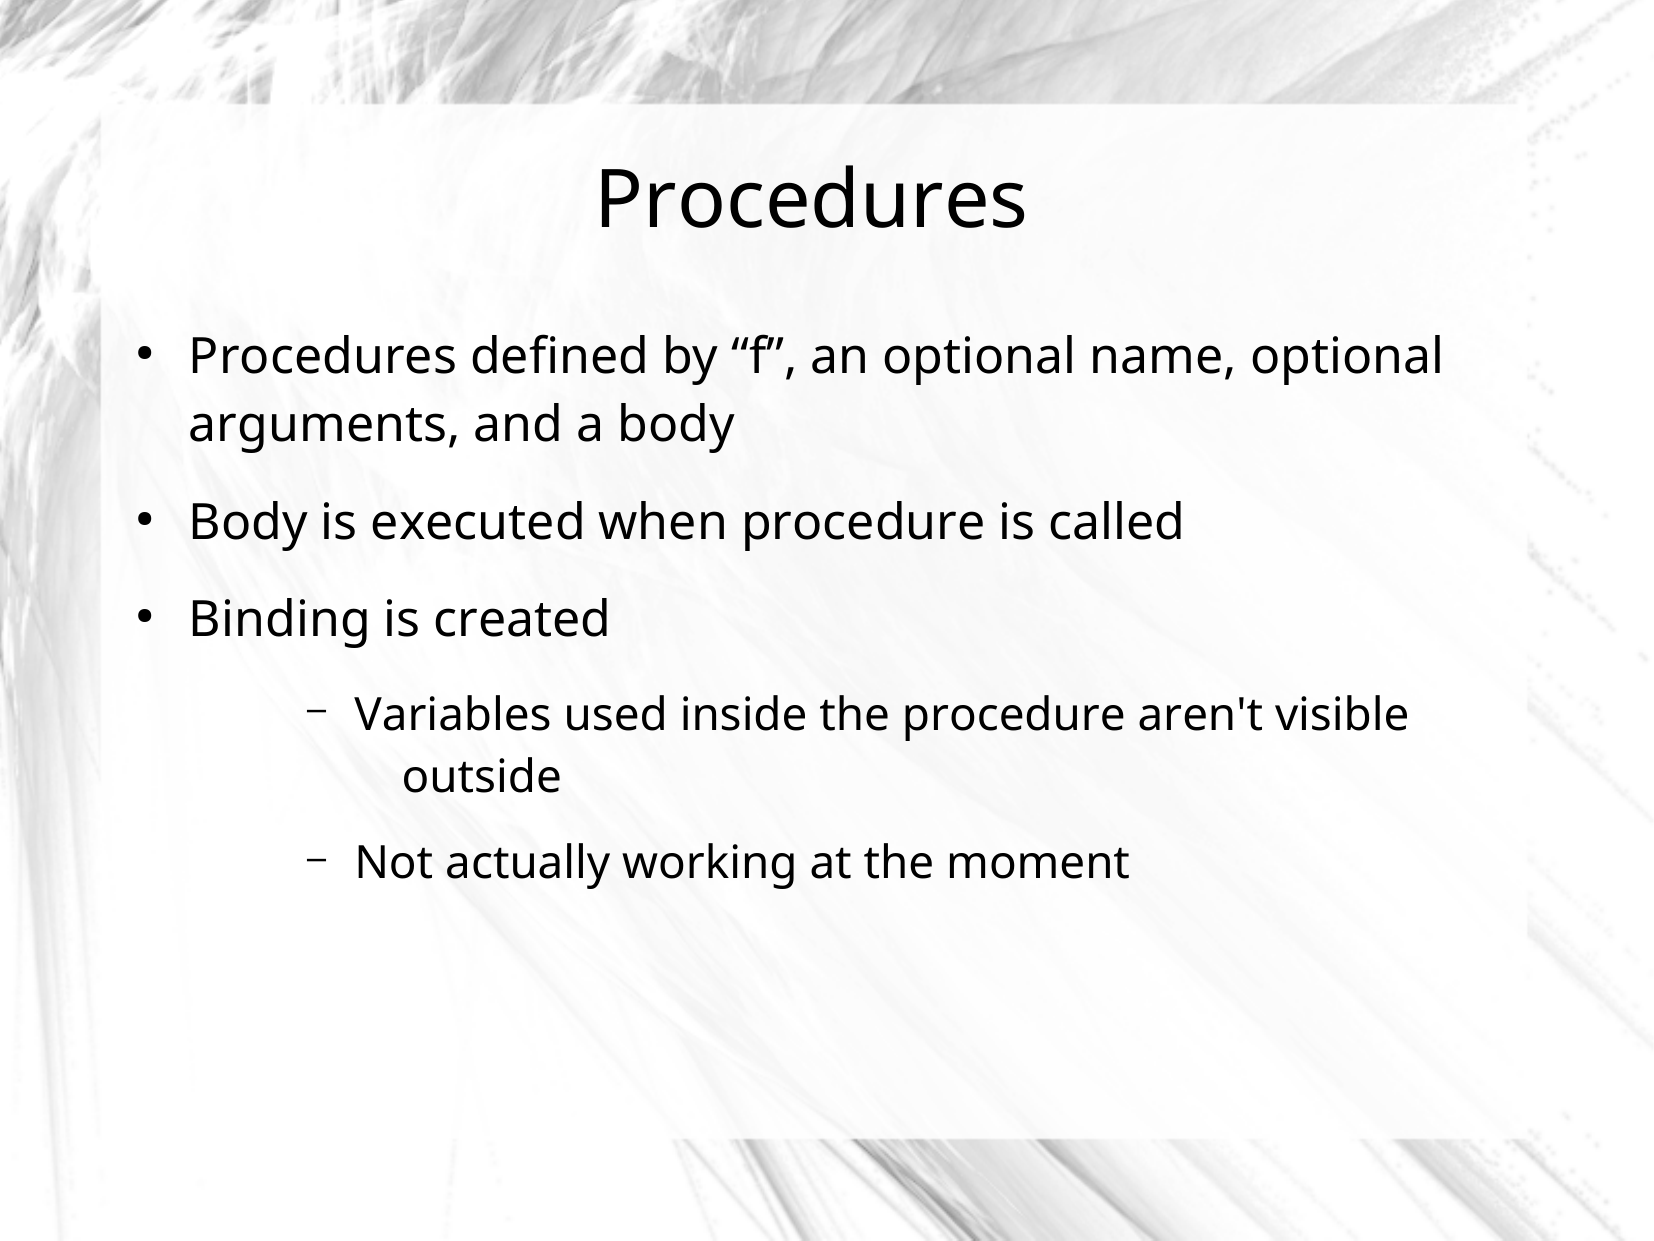

# Procedures
Procedures defined by “f”, an optional name, optional arguments, and a body
Body is executed when procedure is called
Binding is created
Variables used inside the procedure aren't visible outside
Not actually working at the moment